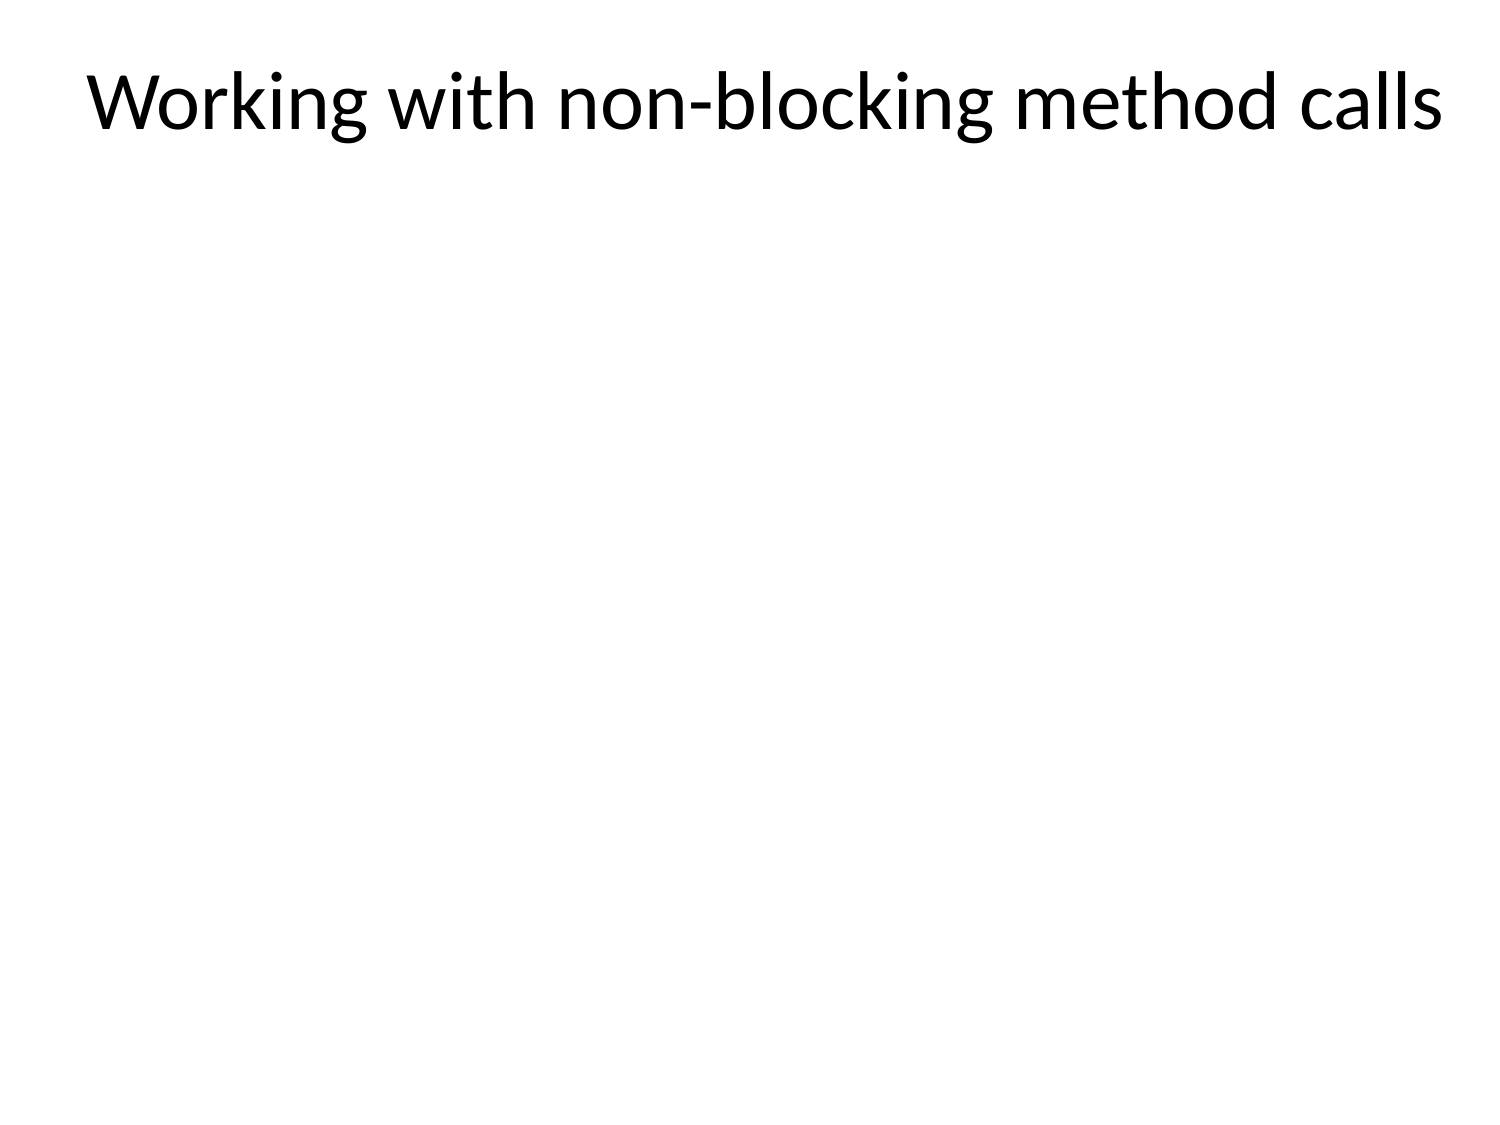

# Working with non-blocking method calls
public class MultiMoveBot extends AdvancedRobot {
	...
	public void run() {
		...
		setTurnRight(fullTurn);
		setAhead(veryFar);
		setTurnGunLeft(fullTurn);